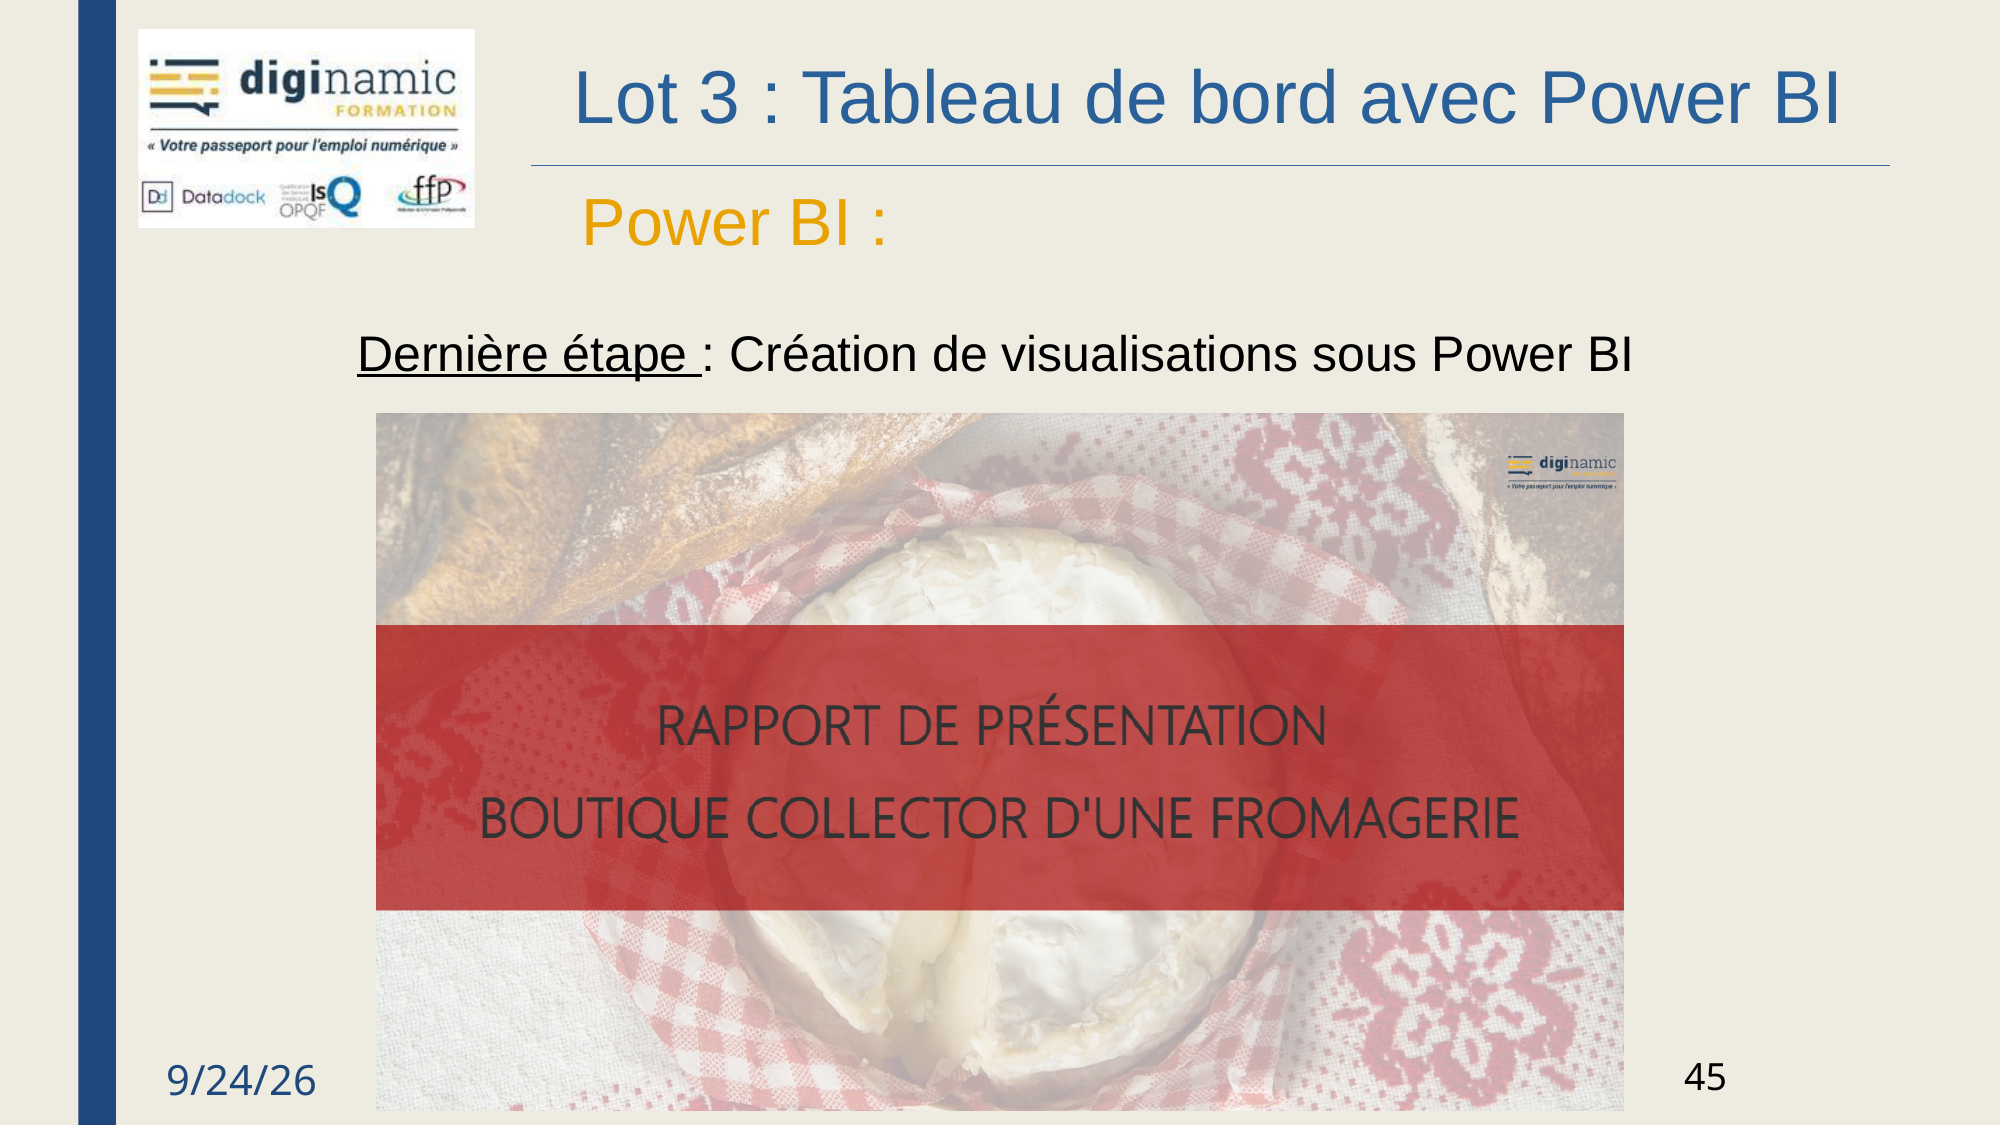

# Lot 3 : Tableau de bord avec Power BI
Power BI :
Dernière étape : Création de visualisations sous Power BI